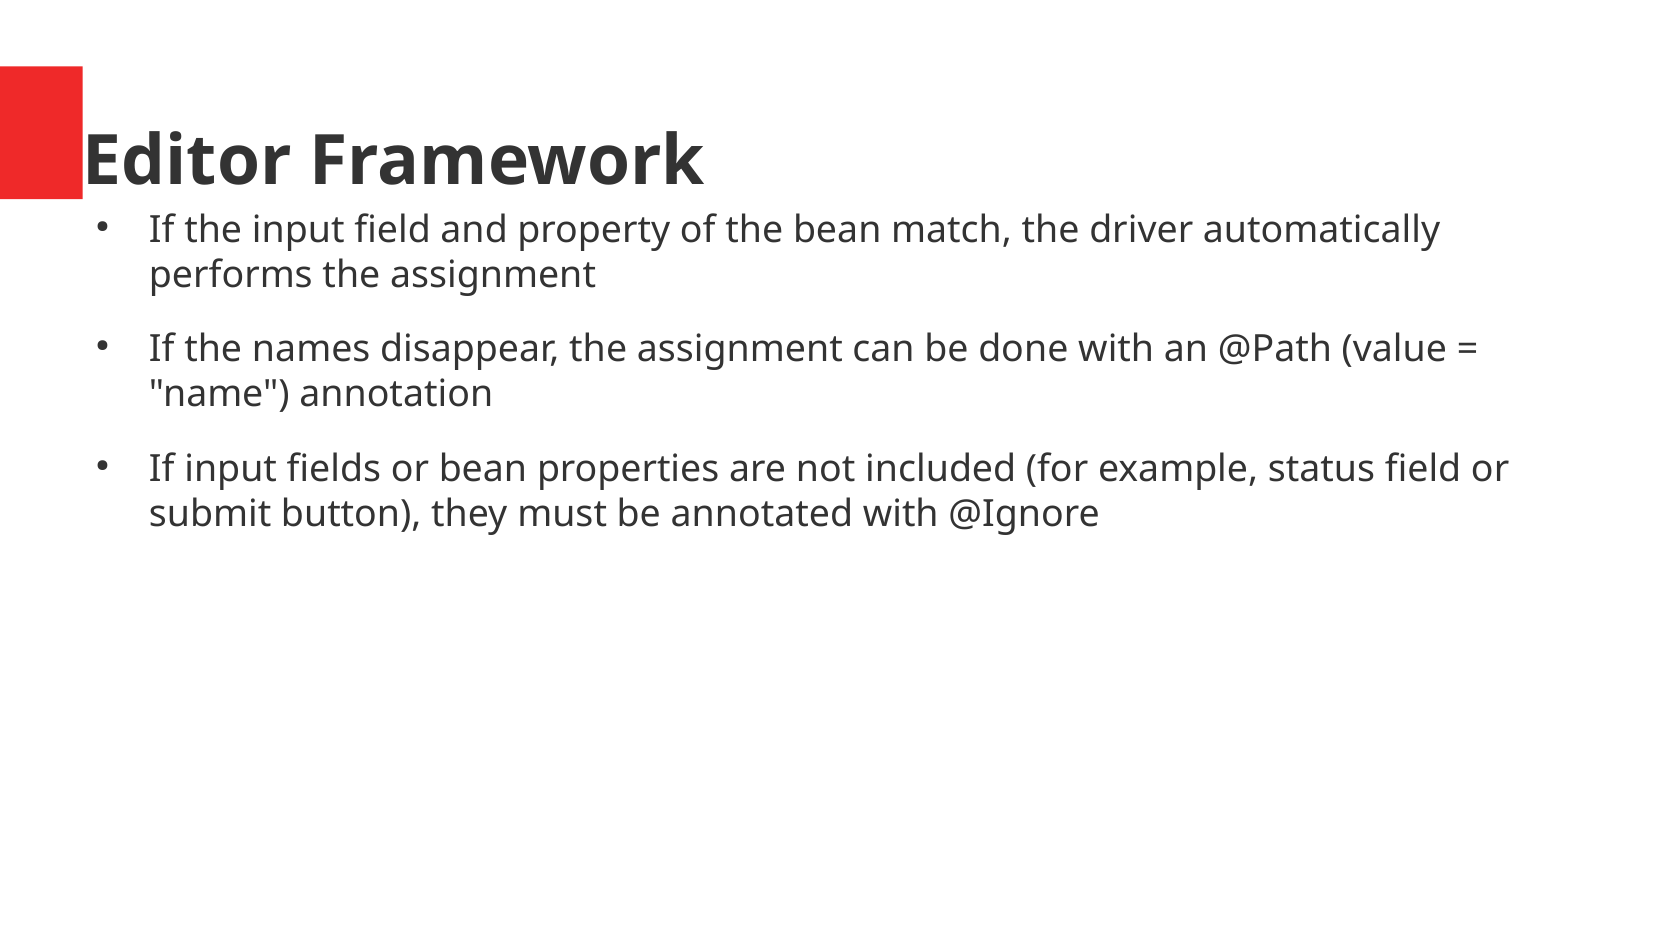

# Editor Framework
If the input field and property of the bean match, the driver automatically performs the assignment
If the names disappear, the assignment can be done with an @Path (value = "name") annotation
If input fields or bean properties are not included (for example, status field or submit button), they must be annotated with @Ignore